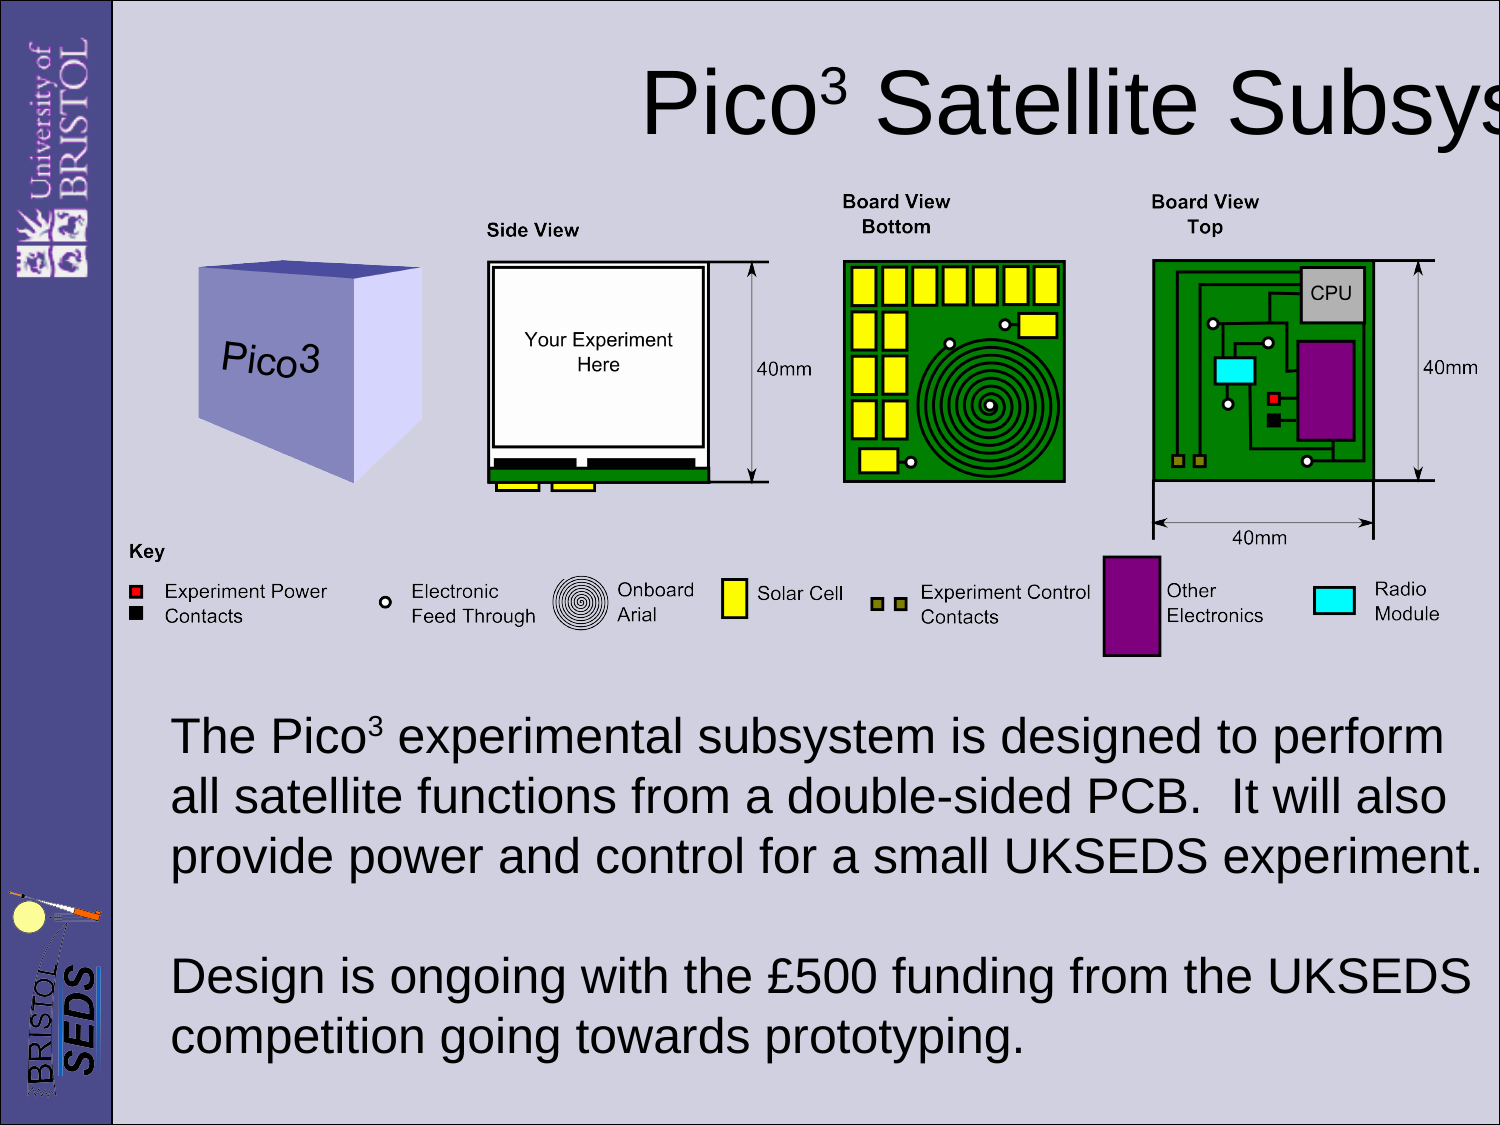

Pico3 Satellite Subsystem
 The Pico3 experimental subsystem is designed to perform
 all satellite functions from a double-sided PCB. It will also
 provide power and control for a small UKSEDS experiment.
 Design is ongoing with the £500 funding from the UKSEDS
 competition going towards prototyping.